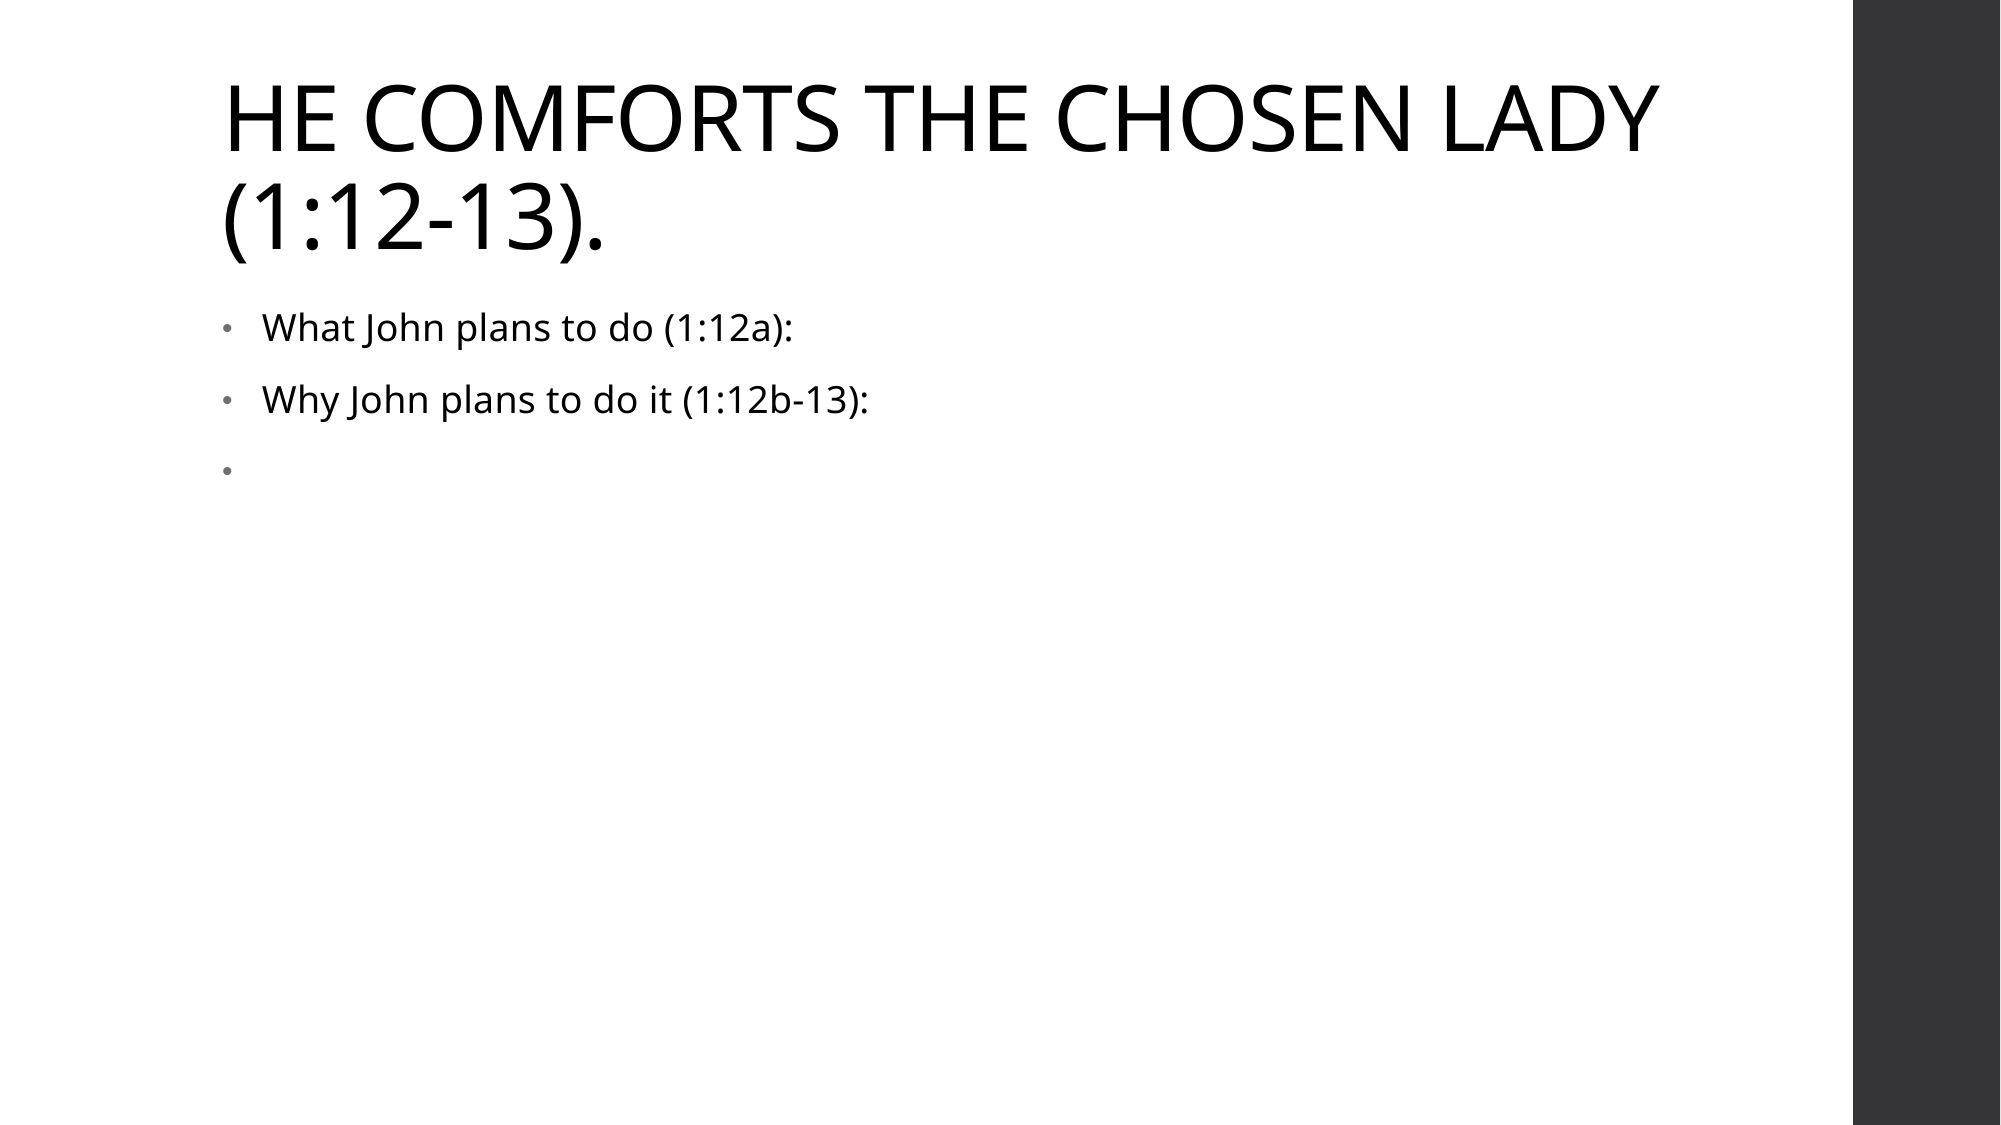

# HE COMFORTS THE CHOSEN LADY (1:12-13).
 What John plans to do (1:12a):
 Why John plans to do it (1:12b-13):